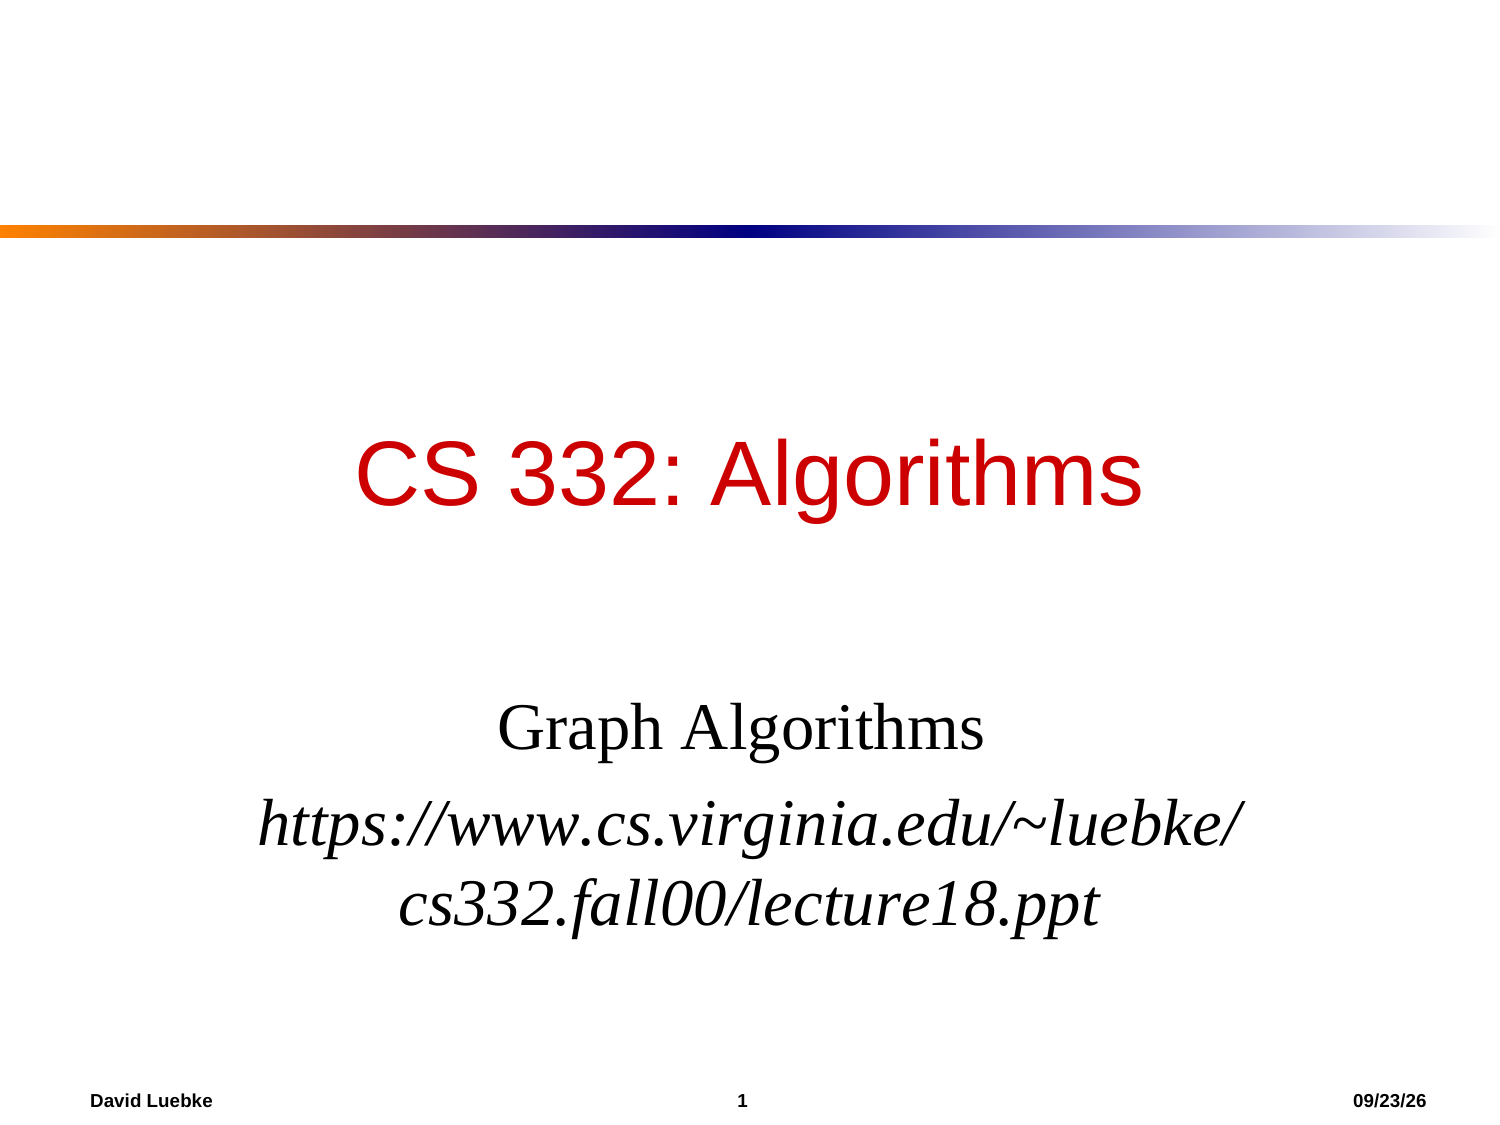

# CS 332: Algorithms
Graph Algorithms
https://www.cs.virginia.edu/~luebke/cs332.fall00/lecture18.ppt
David Luebke